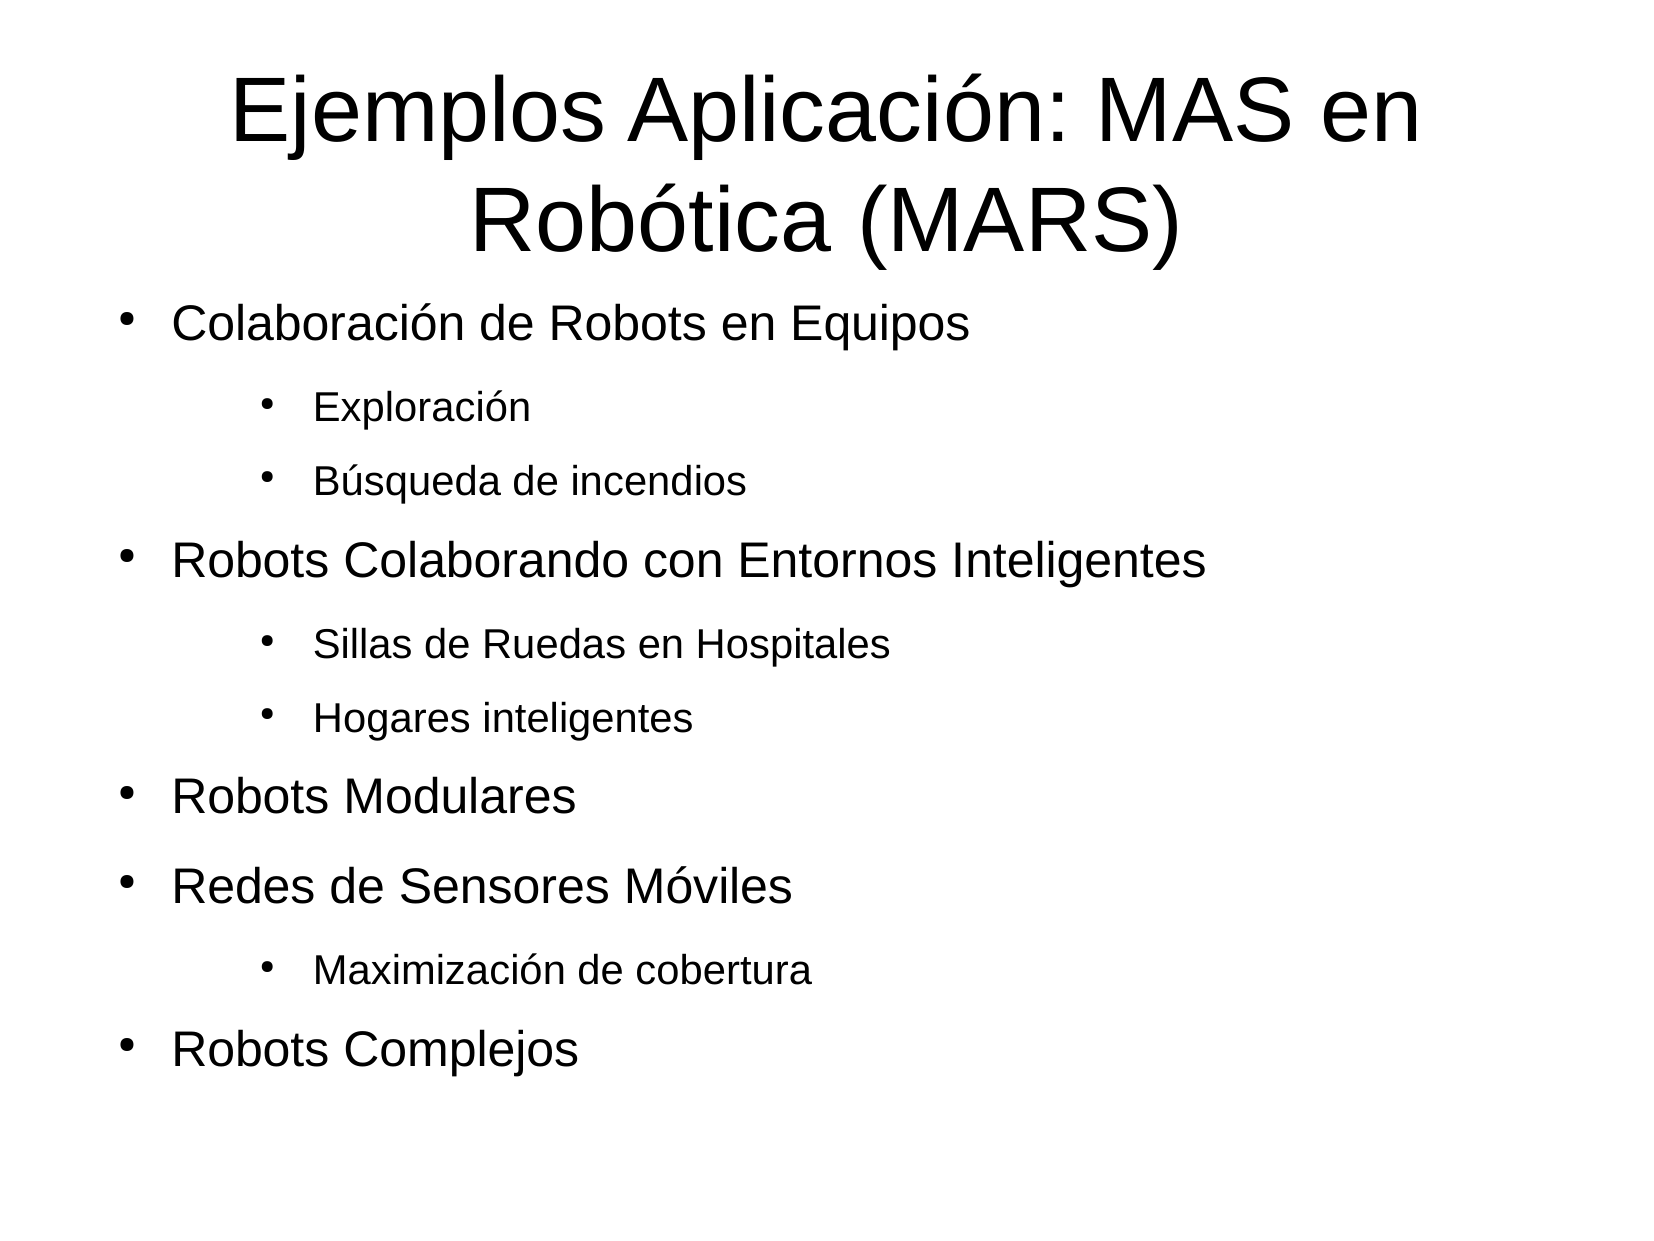

# Ejemplos Aplicación: MAS en Robótica (MARS)
Colaboración de Robots en Equipos
Exploración
Búsqueda de incendios
Robots Colaborando con Entornos Inteligentes
Sillas de Ruedas en Hospitales
Hogares inteligentes
Robots Modulares
Redes de Sensores Móviles
Maximización de cobertura
Robots Complejos